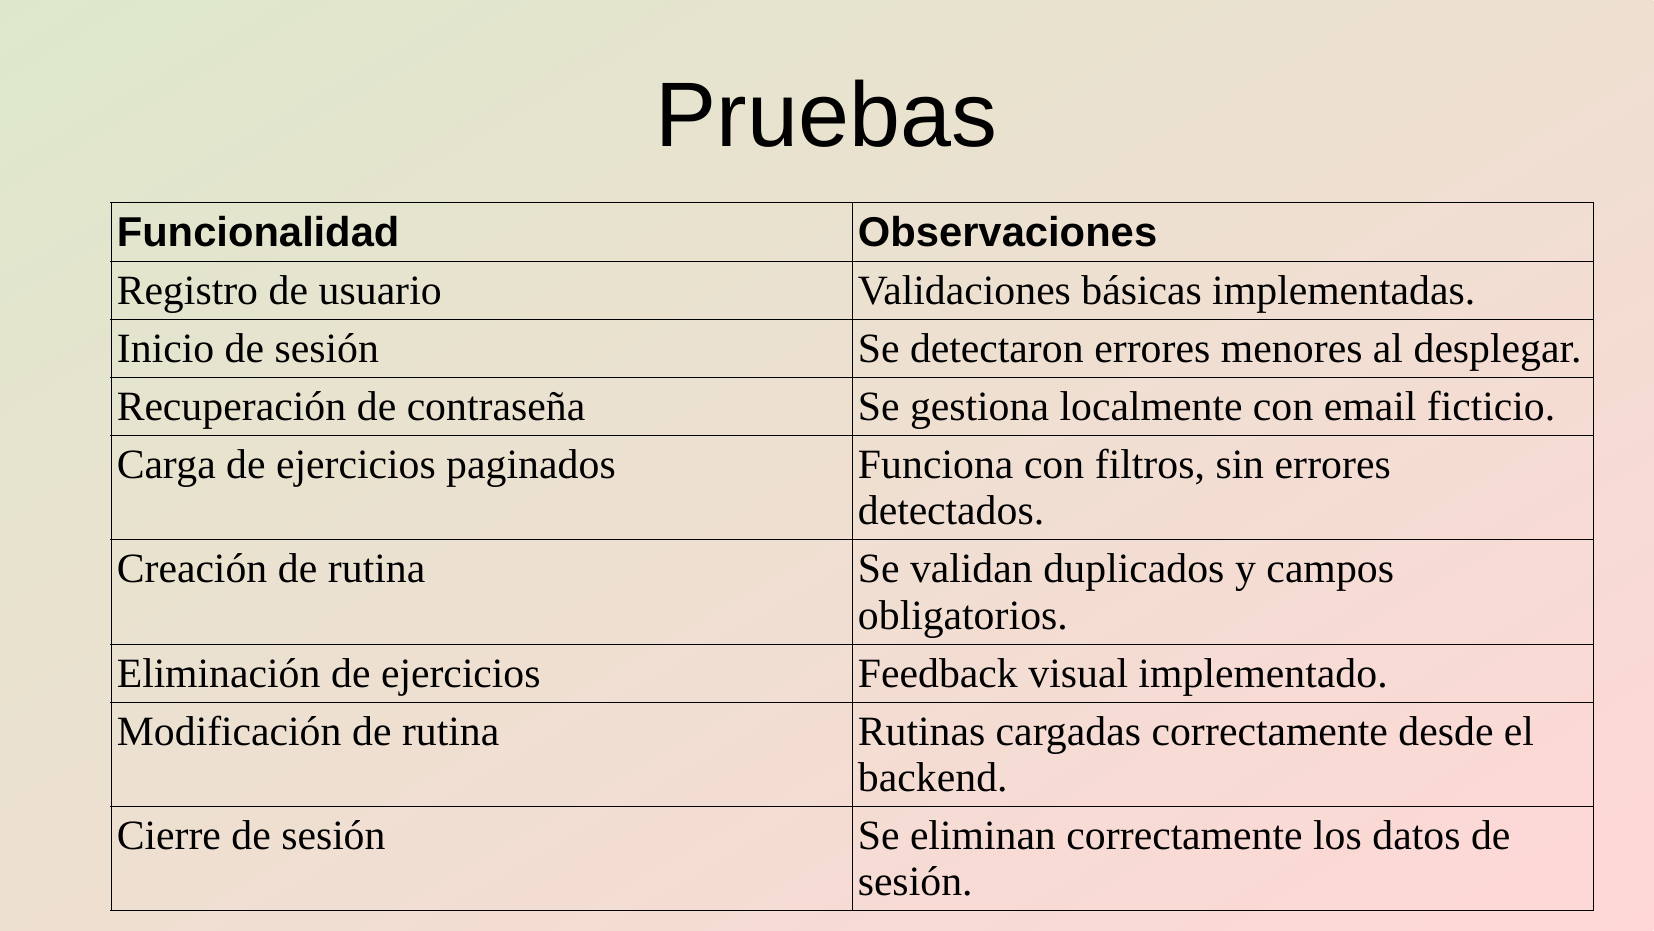

# Pruebas
| Funcionalidad | Observaciones |
| --- | --- |
| Registro de usuario | Validaciones básicas implementadas. |
| Inicio de sesión | Se detectaron errores menores al desplegar. |
| Recuperación de contraseña | Se gestiona localmente con email ficticio. |
| Carga de ejercicios paginados | Funciona con filtros, sin errores detectados. |
| Creación de rutina | Se validan duplicados y campos obligatorios. |
| Eliminación de ejercicios | Feedback visual implementado. |
| Modificación de rutina | Rutinas cargadas correctamente desde el backend. |
| Cierre de sesión | Se eliminan correctamente los datos de sesión. |